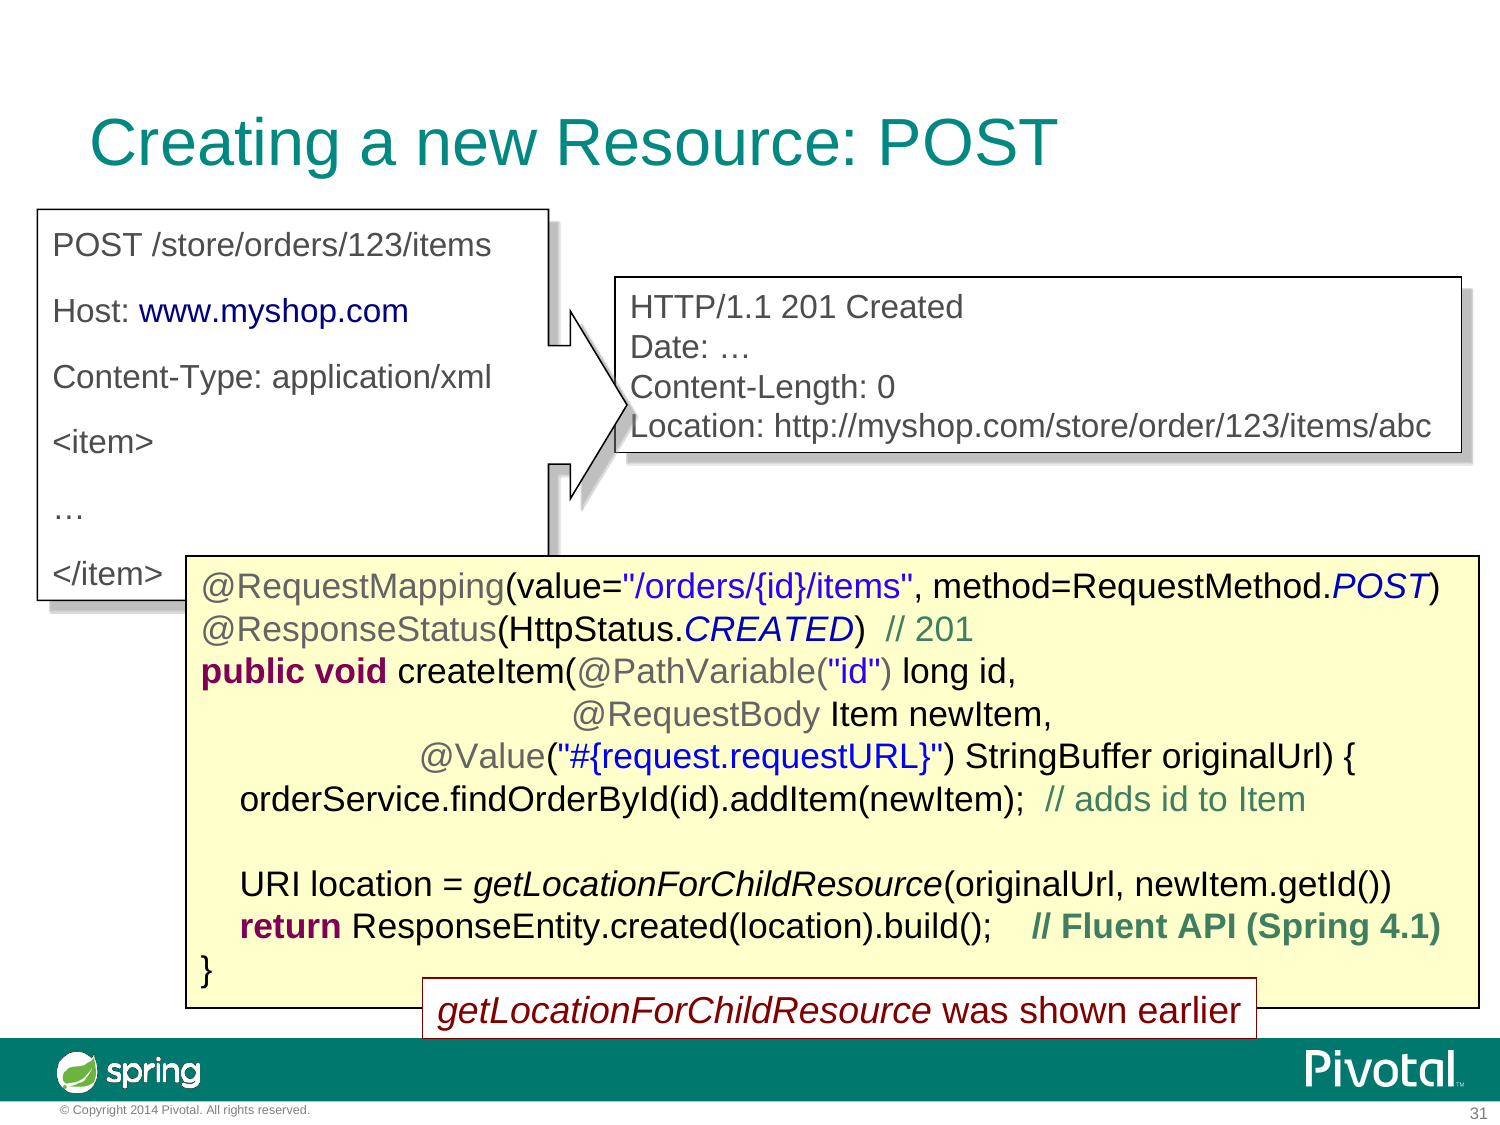

# Creating a new Resource: POST
POST /store/orders/123/items
Host: www.myshop.com
Content-Type: application/xml
<item>
…
</item>
HTTP/1.1 201 Created
Date: …
Content-Length: 0
Location: http://myshop.com/store/order/123/items/abc
@RequestMapping(value="/orders/{id}/items", method=RequestMethod.POST)
@ResponseStatus(HttpStatus.CREATED) // 201
public void createItem(@PathVariable("id") long id,
 @RequestBody Item newItem,
		 @Value("#{request.requestURL}") StringBuffer originalUrl) {
 orderService.findOrderById(id).addItem(newItem); // adds id to Item
 URI location = getLocationForChildResource(originalUrl, newItem.getId())
 return ResponseEntity.created(location).build(); // Fluent API (Spring 4.1)
}
getLocationForChildResource was shown earlier